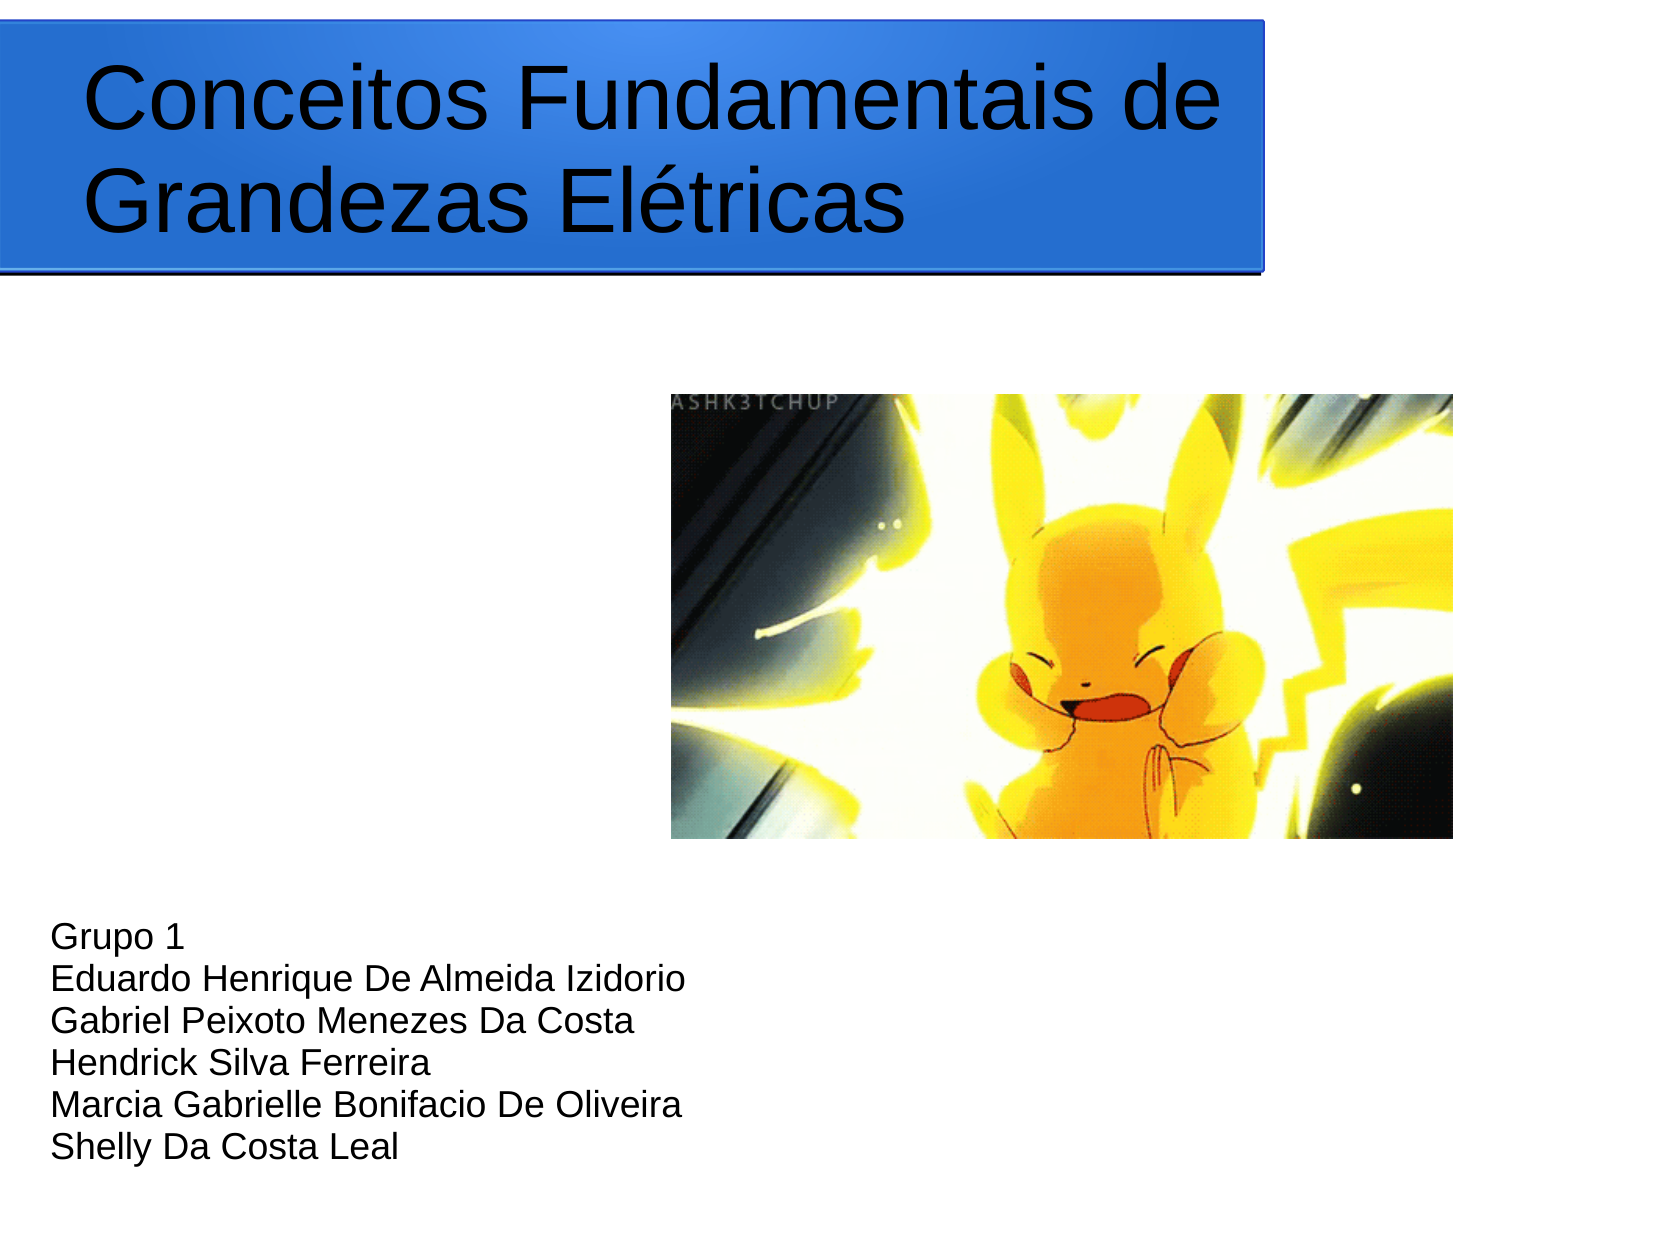

# Conceitos Fundamentais de Grandezas Elétricas
Grupo 1
Eduardo Henrique De Almeida Izidorio
Gabriel Peixoto Menezes Da Costa
Hendrick Silva Ferreira
Marcia Gabrielle Bonifacio De Oliveira
Shelly Da Costa Leal